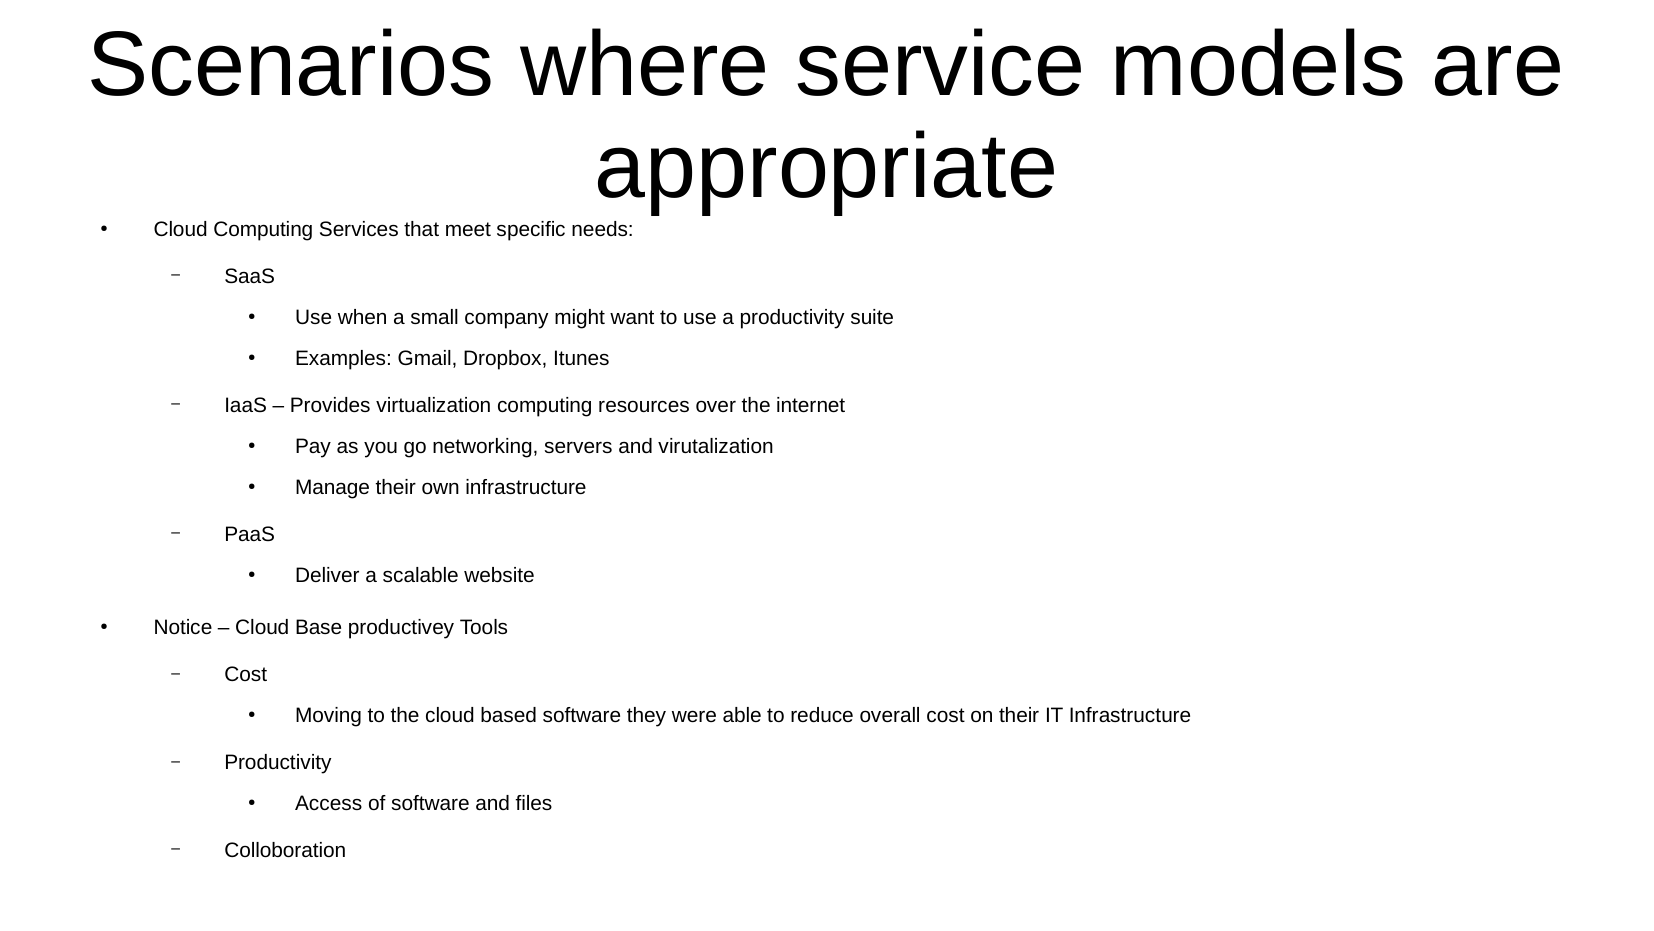

# Scenarios where service models are appropriate
Cloud Computing Services that meet specific needs:
SaaS
Use when a small company might want to use a productivity suite
Examples: Gmail, Dropbox, Itunes
IaaS – Provides virtualization computing resources over the internet
Pay as you go networking, servers and virutalization
Manage their own infrastructure
PaaS
Deliver a scalable website
Notice – Cloud Base productivey Tools
Cost
Moving to the cloud based software they were able to reduce overall cost on their IT Infrastructure
Productivity
Access of software and files
Colloboration